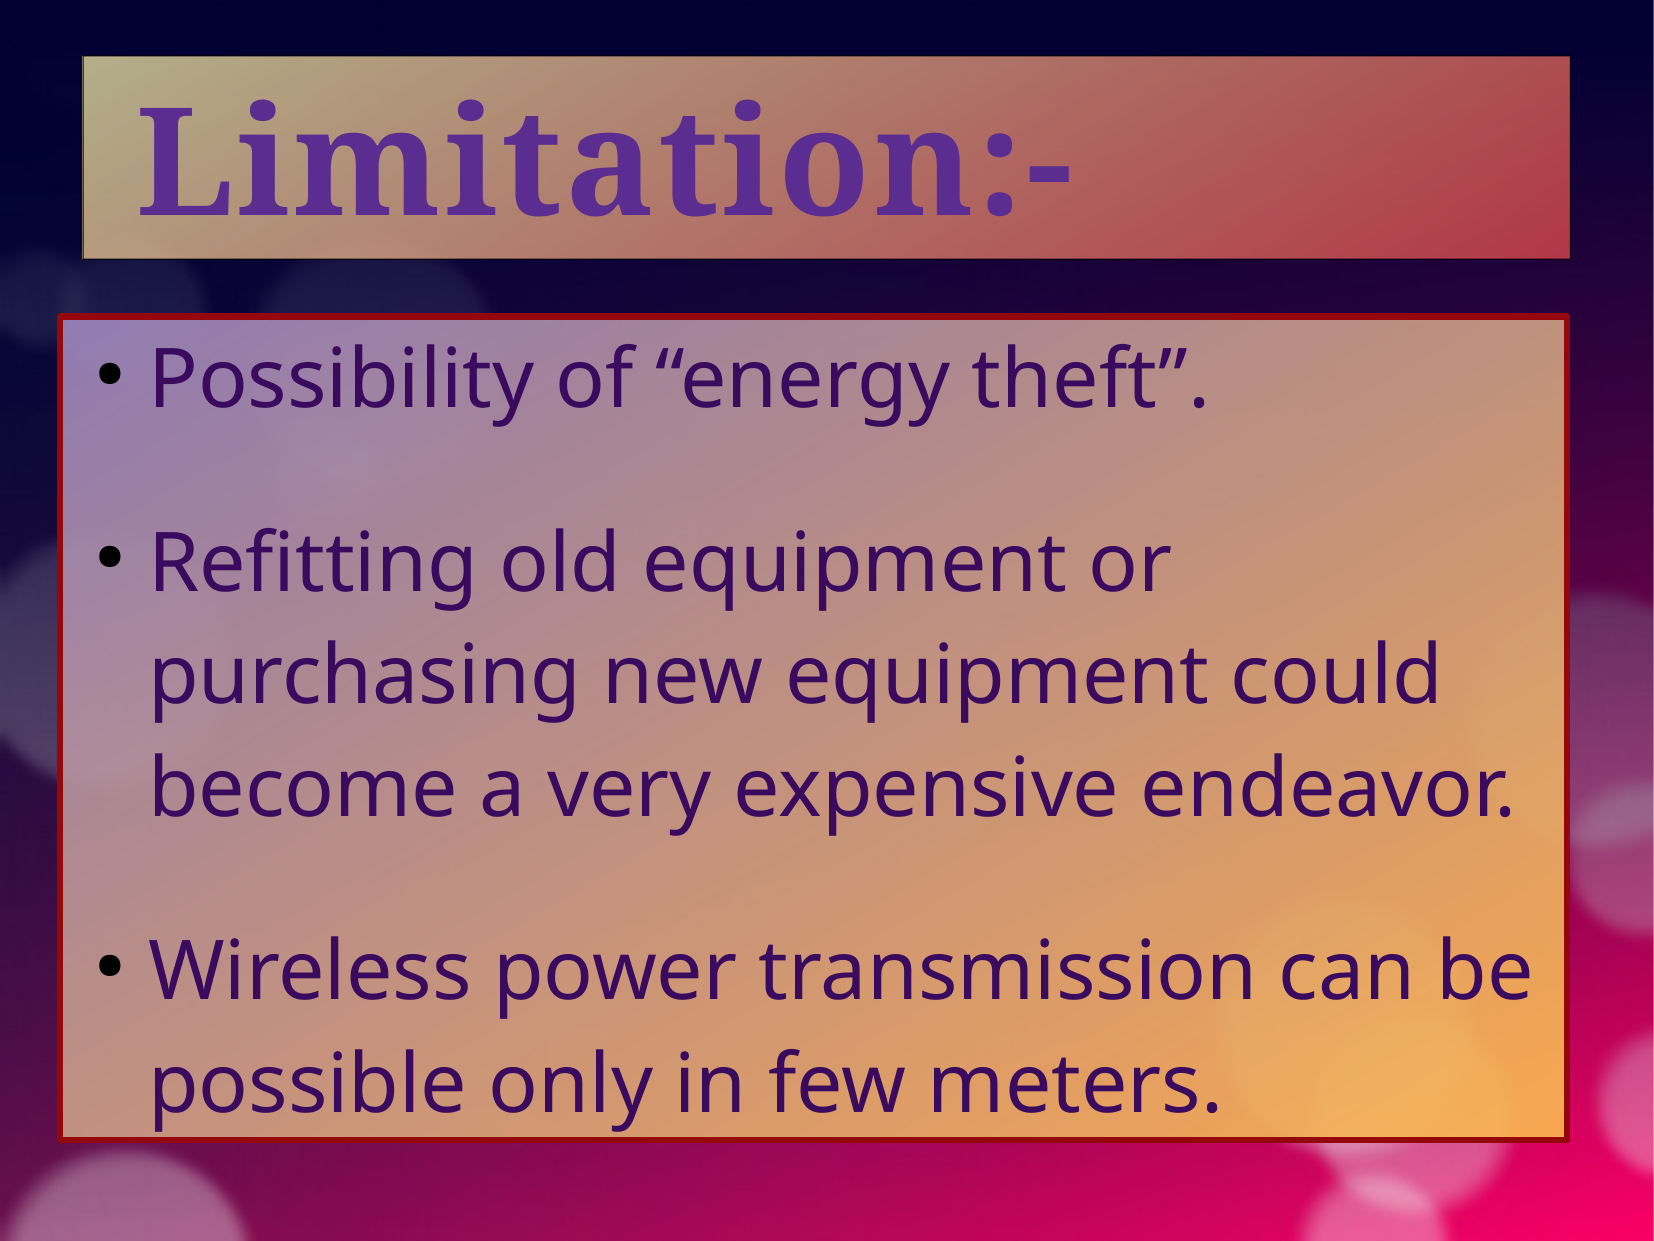

# Limitation:-
Possibility of “energy theft”.
Refitting old equipment or purchasing new equipment could become a very expensive endeavor.
Wireless power transmission can be possible only in few meters.